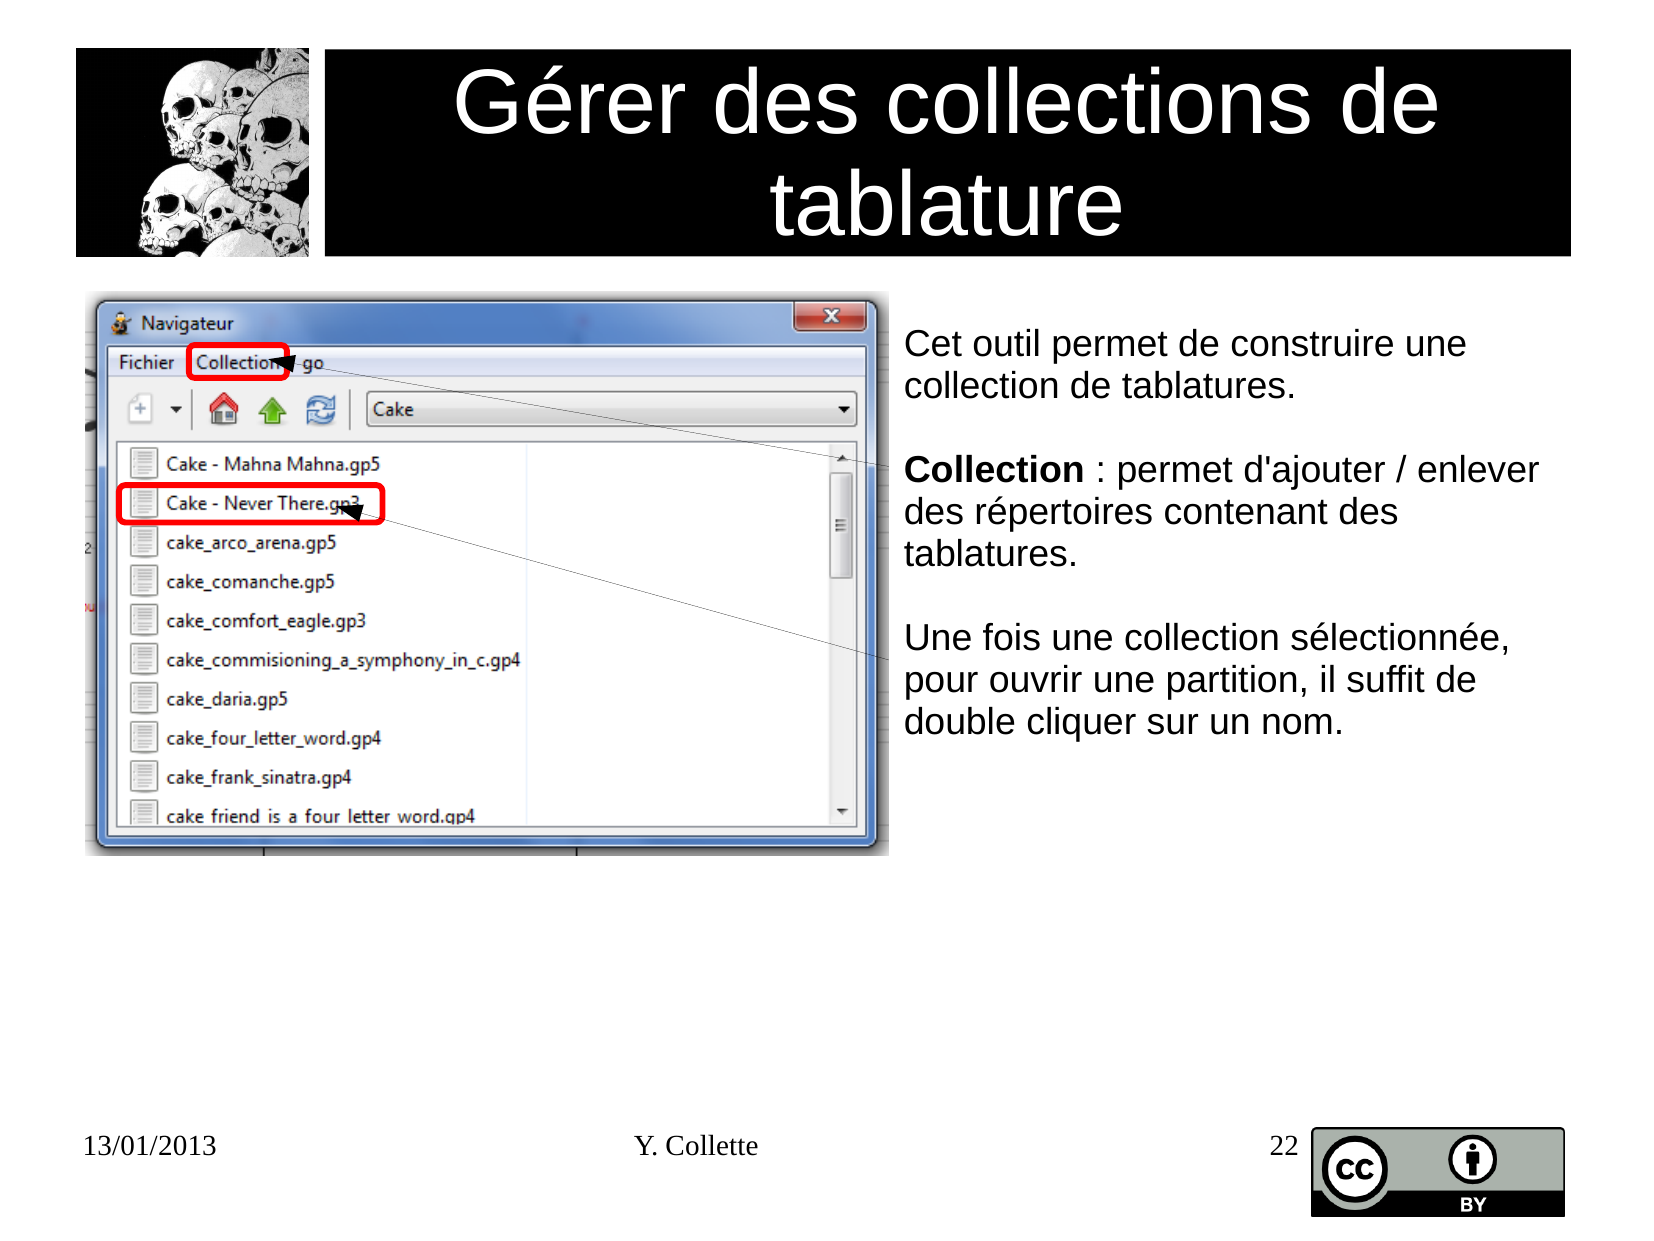

# Gérer des collections de tablature
Cet outil permet de construire une collection de tablatures.
Collection : permet d'ajouter / enlever des répertoires contenant des tablatures.
Une fois une collection sélectionnée, pour ouvrir une partition, il suffit de double cliquer sur un nom.
Y. Collette
22